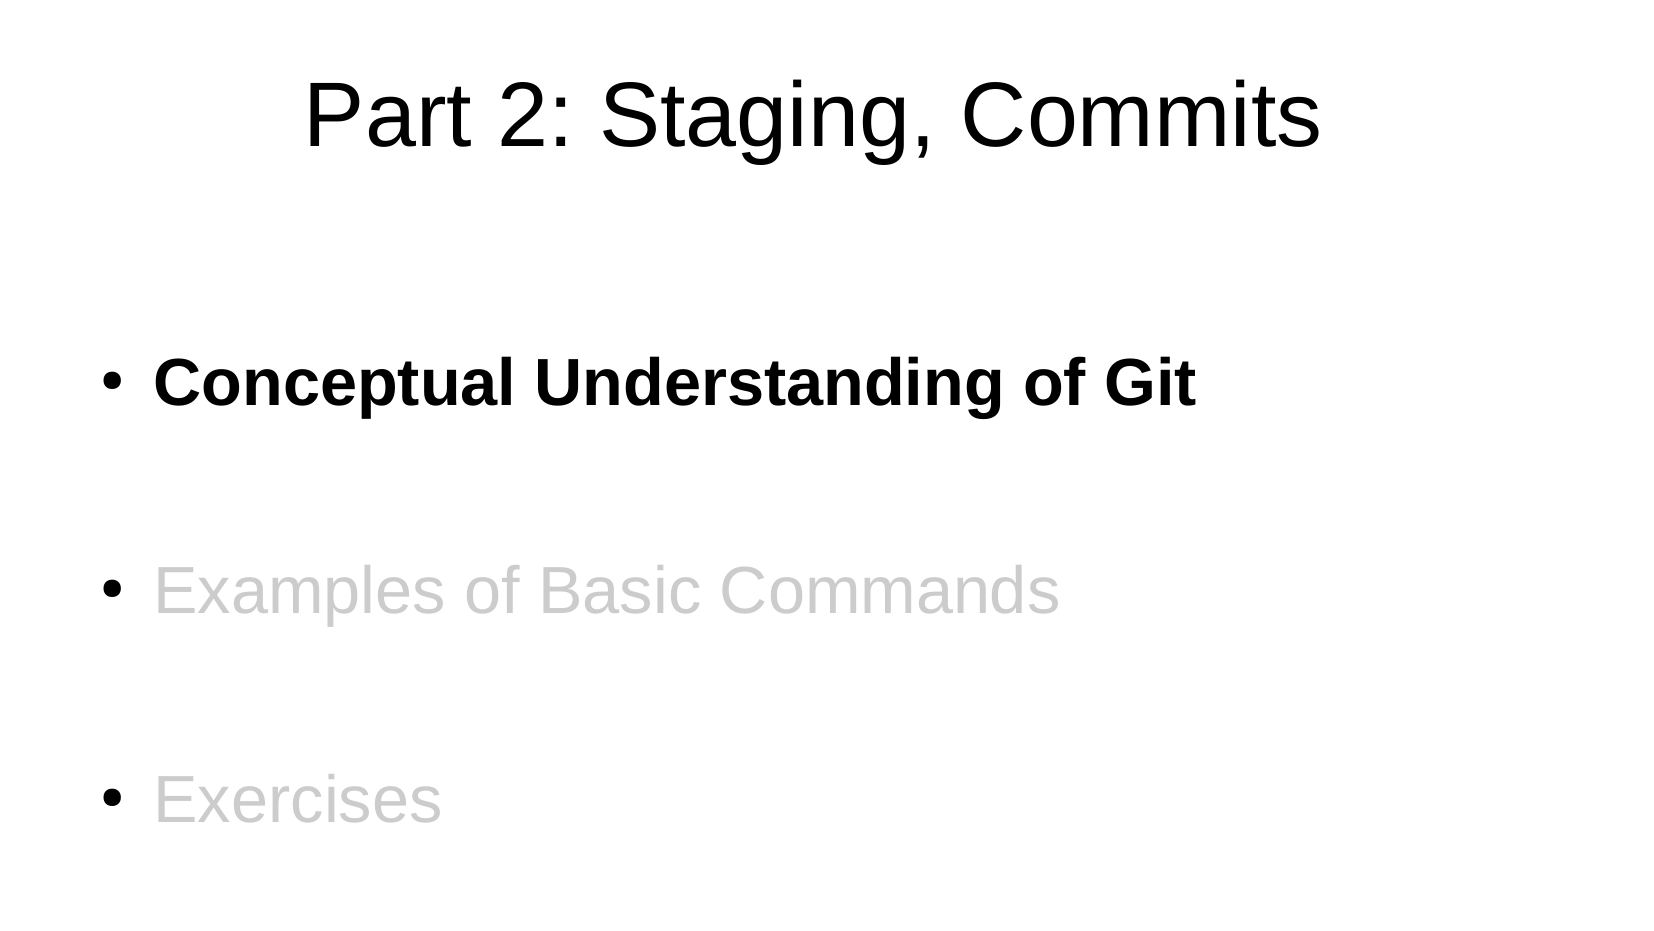

# Part 2: Staging, Commits
Conceptual Understanding of Git
Examples of Basic Commands
Exercises